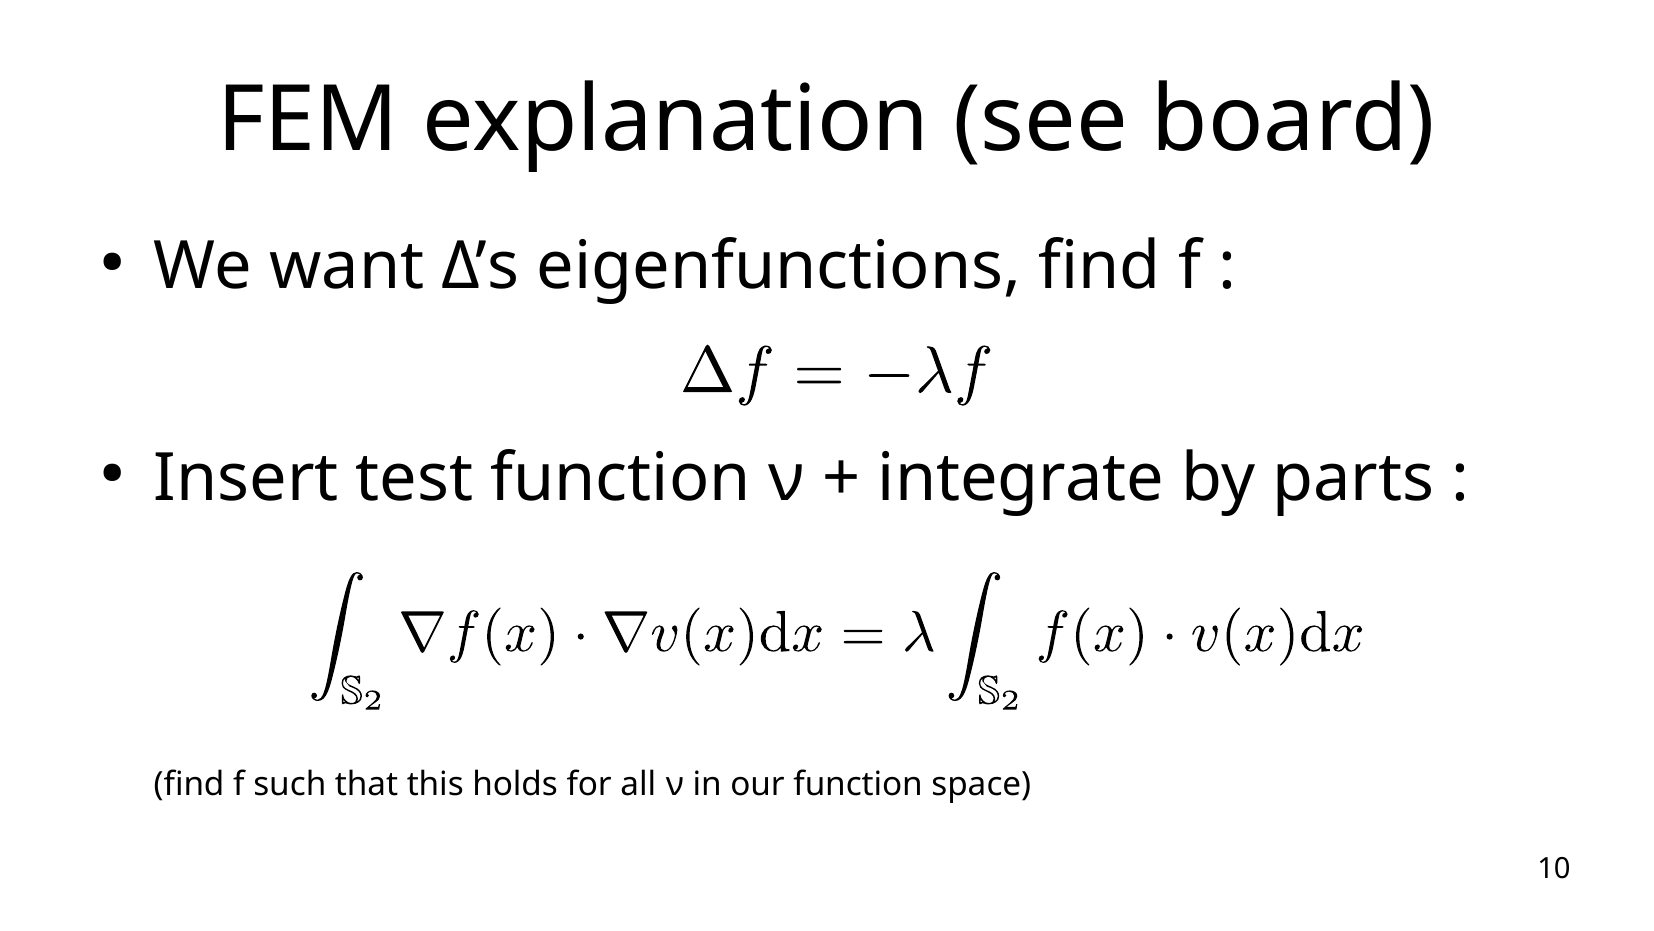

# FEM explanation (see board)
We want Δ’s eigenfunctions, find f :
Insert test function ν + integrate by parts :
(find f such that this holds for all ν in our function space)
10